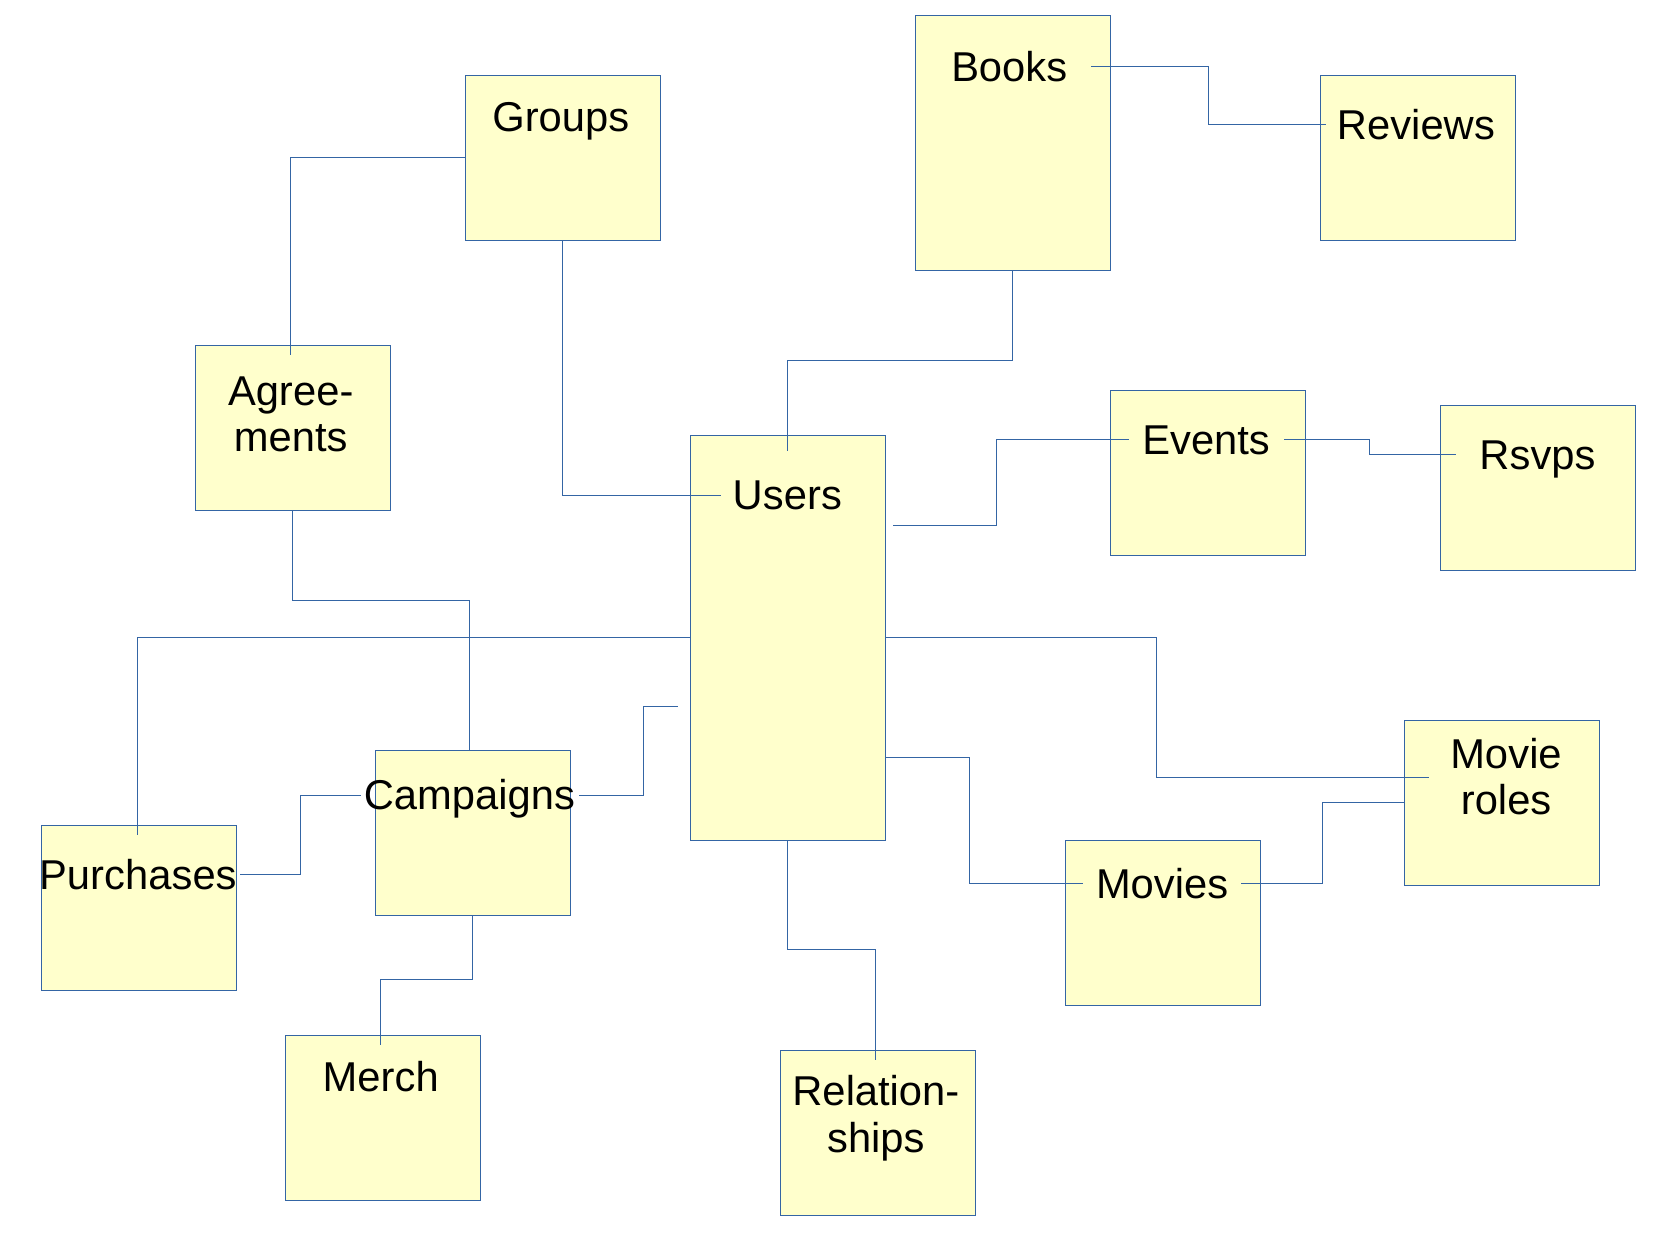

Books
Groups
Reviews
Agree-
ments
Events
Rsvps
# Users
Movie roles
Campaigns
Purchases
Movies
Merch
Relation-ships